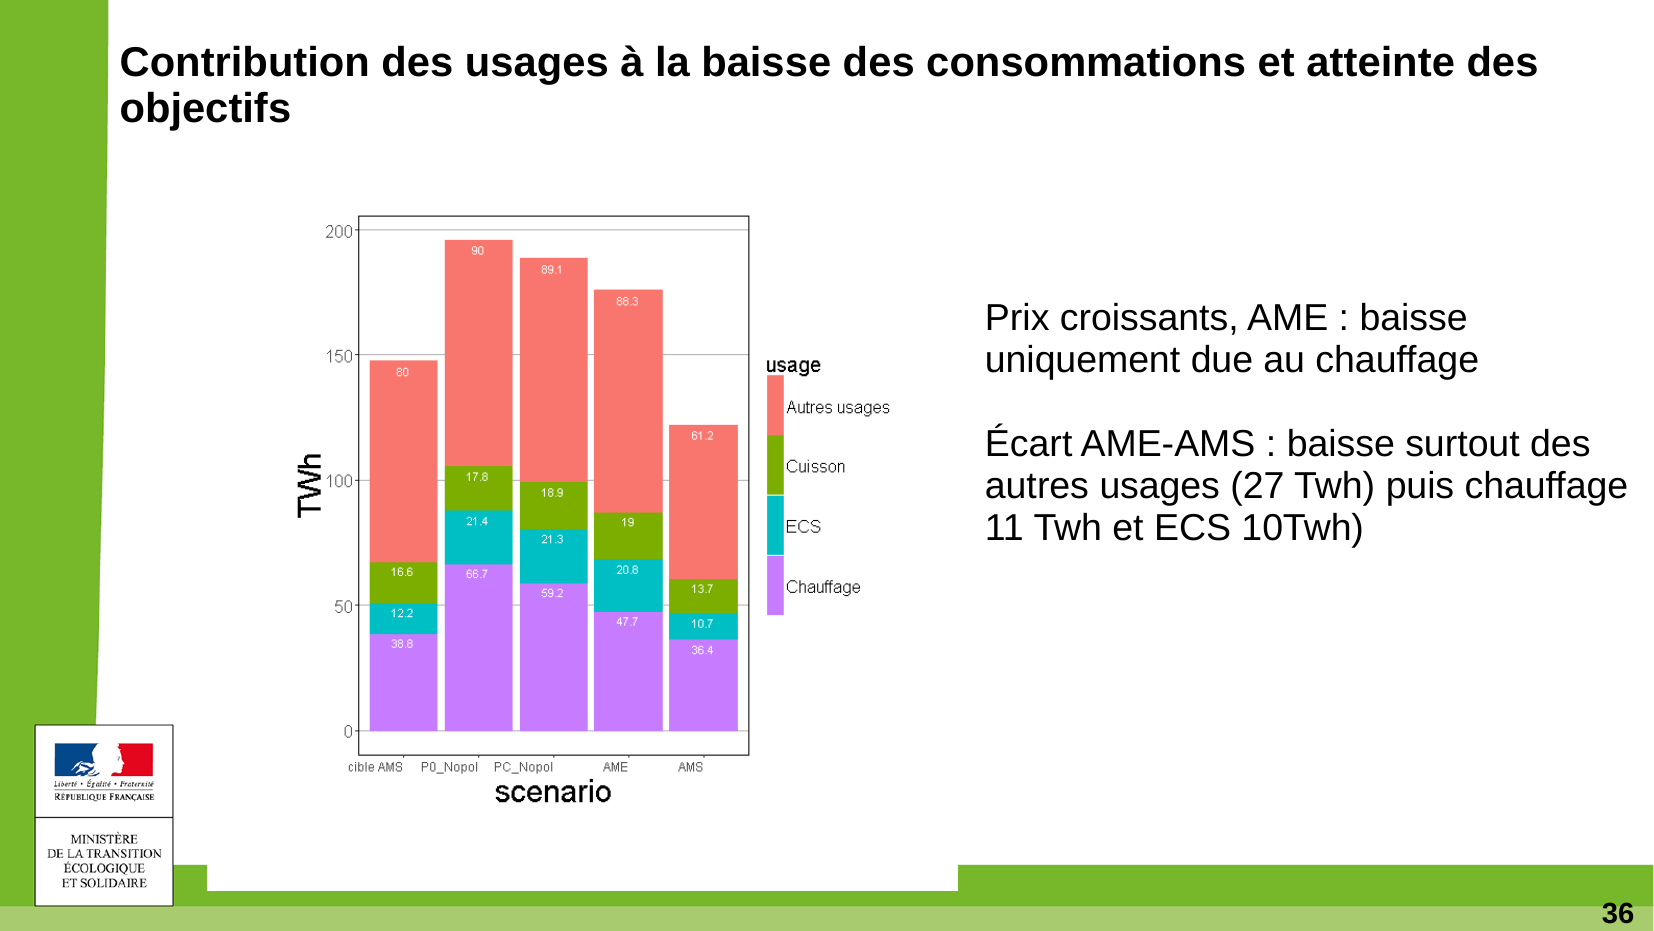

# Contribution des usages à la baisse des consommations et atteinte des objectifs
Prix croissants, AME : baisse uniquement due au chauffage
Écart AME-AMS : baisse surtout des autres usages (27 Twh) puis chauffage 11 Twh et ECS 10Twh)